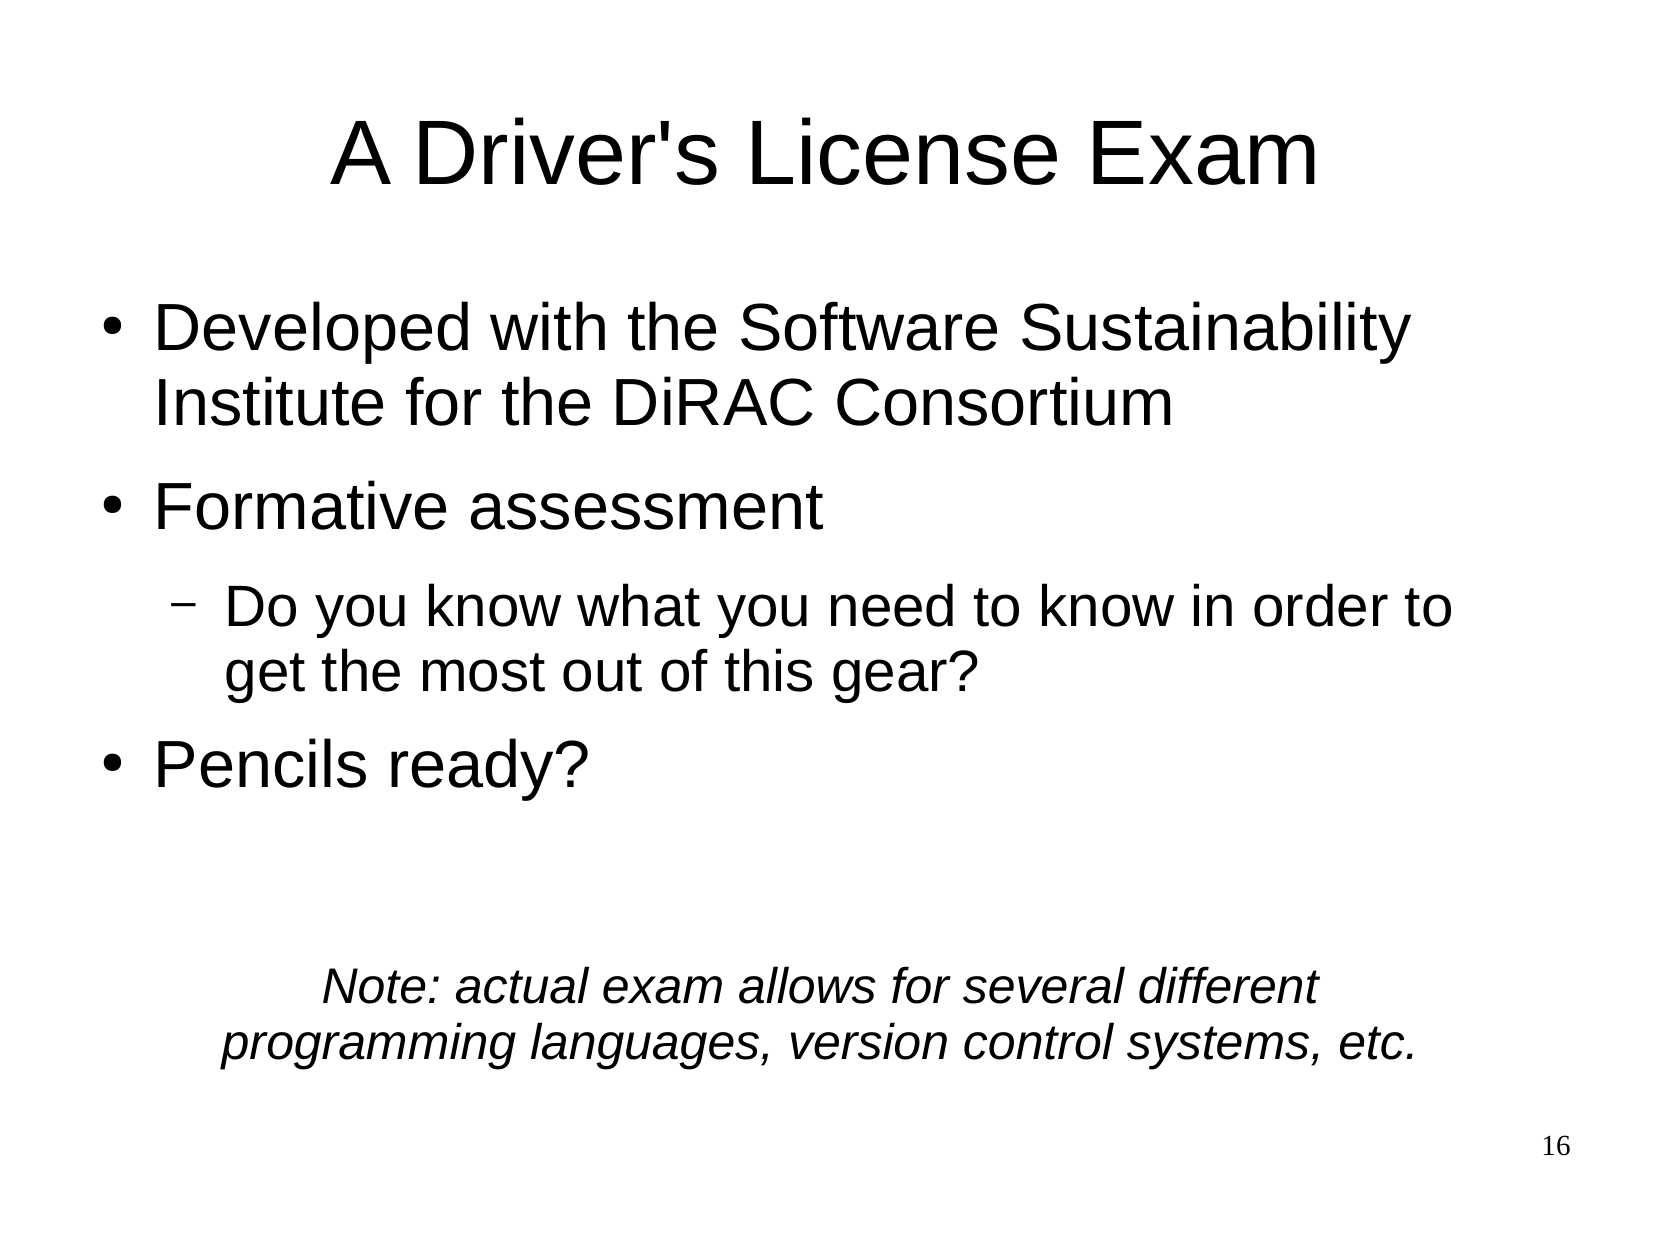

# A Driver's License Exam
Developed with the Software Sustainability Institute for the DiRAC Consortium
Formative assessment
Do you know what you need to know in order to get the most out of this gear?
Pencils ready?
Note: actual exam allows for several different
programming languages, version control systems, etc.
16